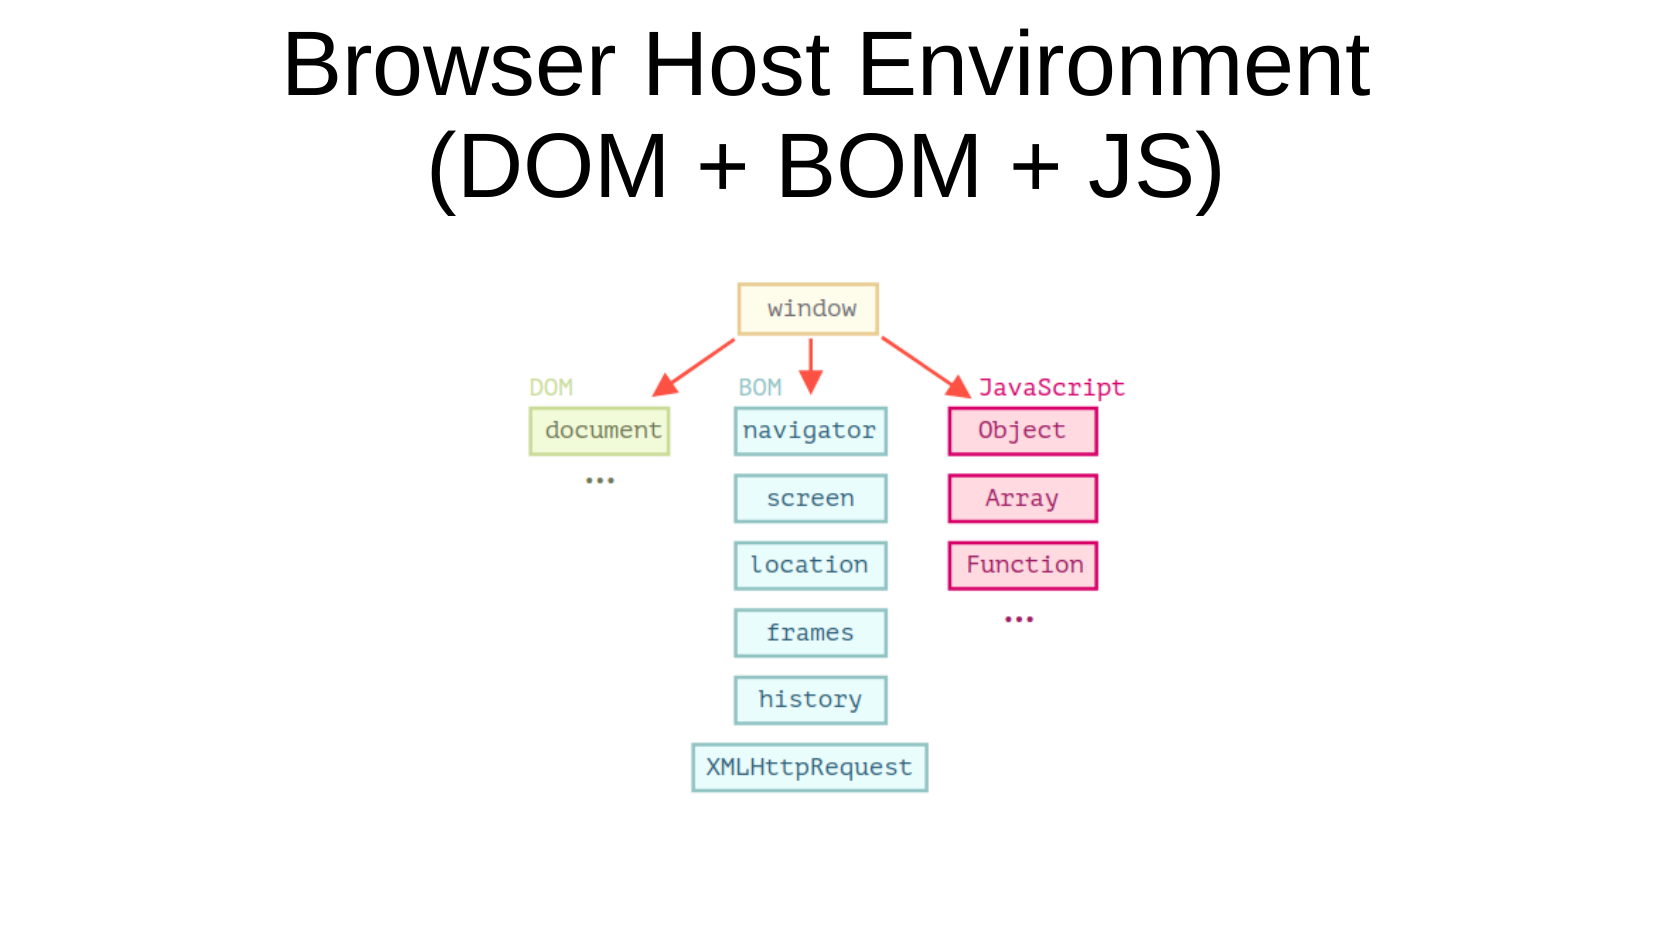

# Browser Host Environment (DOM + BOM + JS)